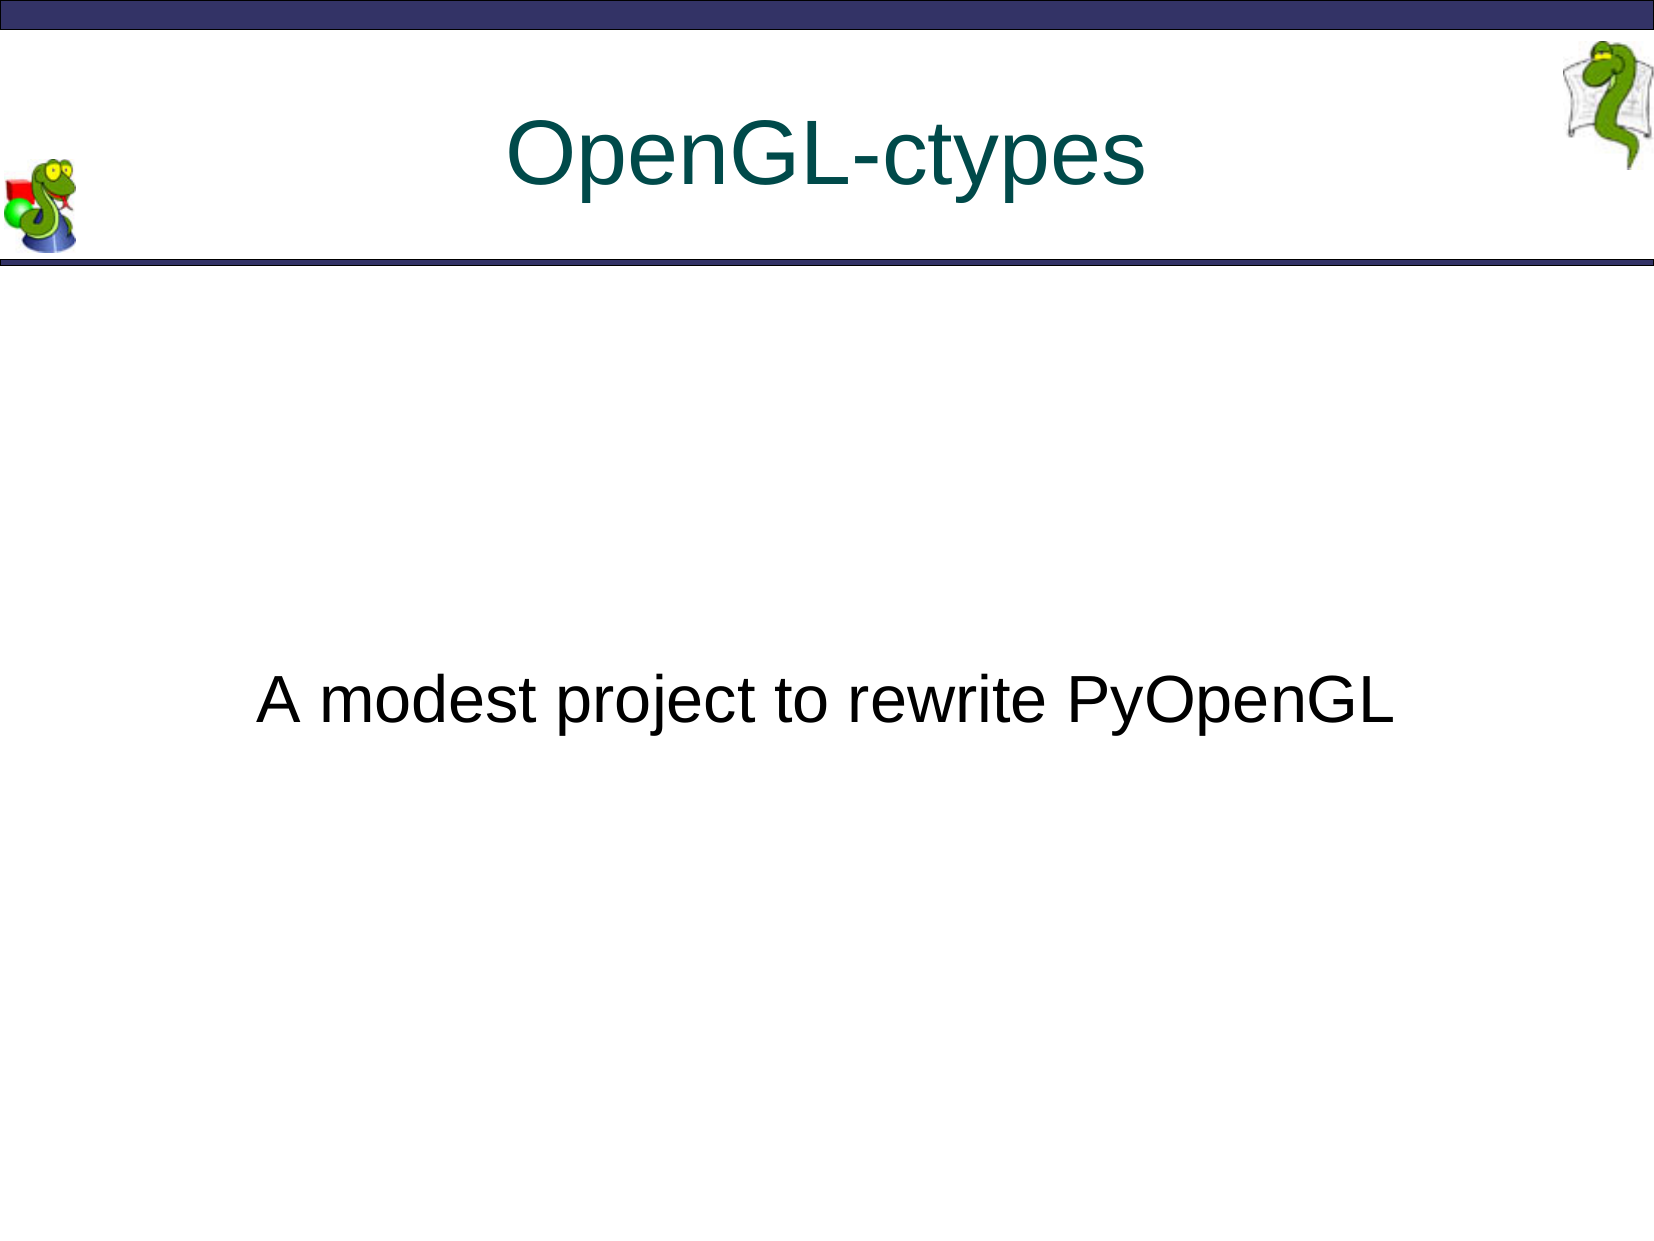

# OpenGL-ctypes
A modest project to rewrite PyOpenGL